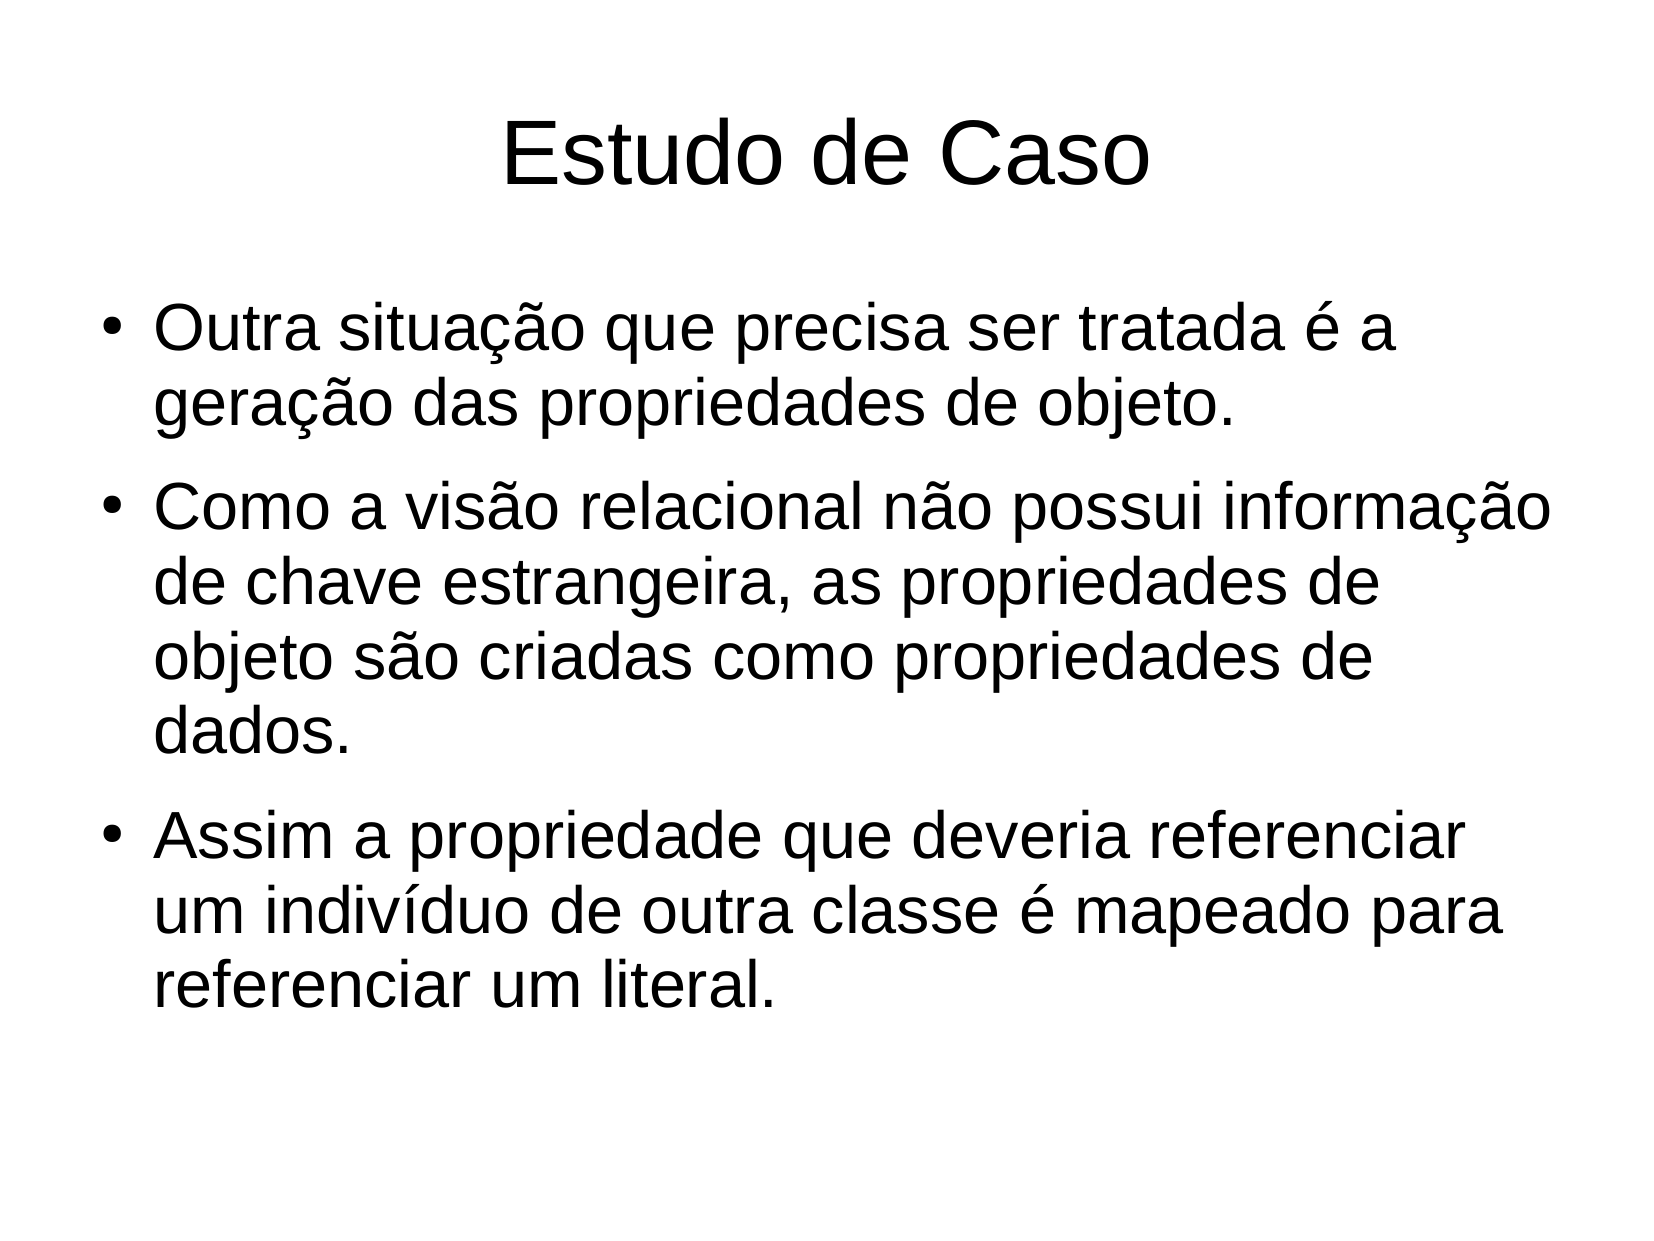

# Estudo de Caso
Outra situação que precisa ser tratada é a geração das propriedades de objeto.
Como a visão relacional não possui informação de chave estrangeira, as propriedades de objeto são criadas como propriedades de dados.
Assim a propriedade que deveria referenciar um indivíduo de outra classe é mapeado para referenciar um literal.